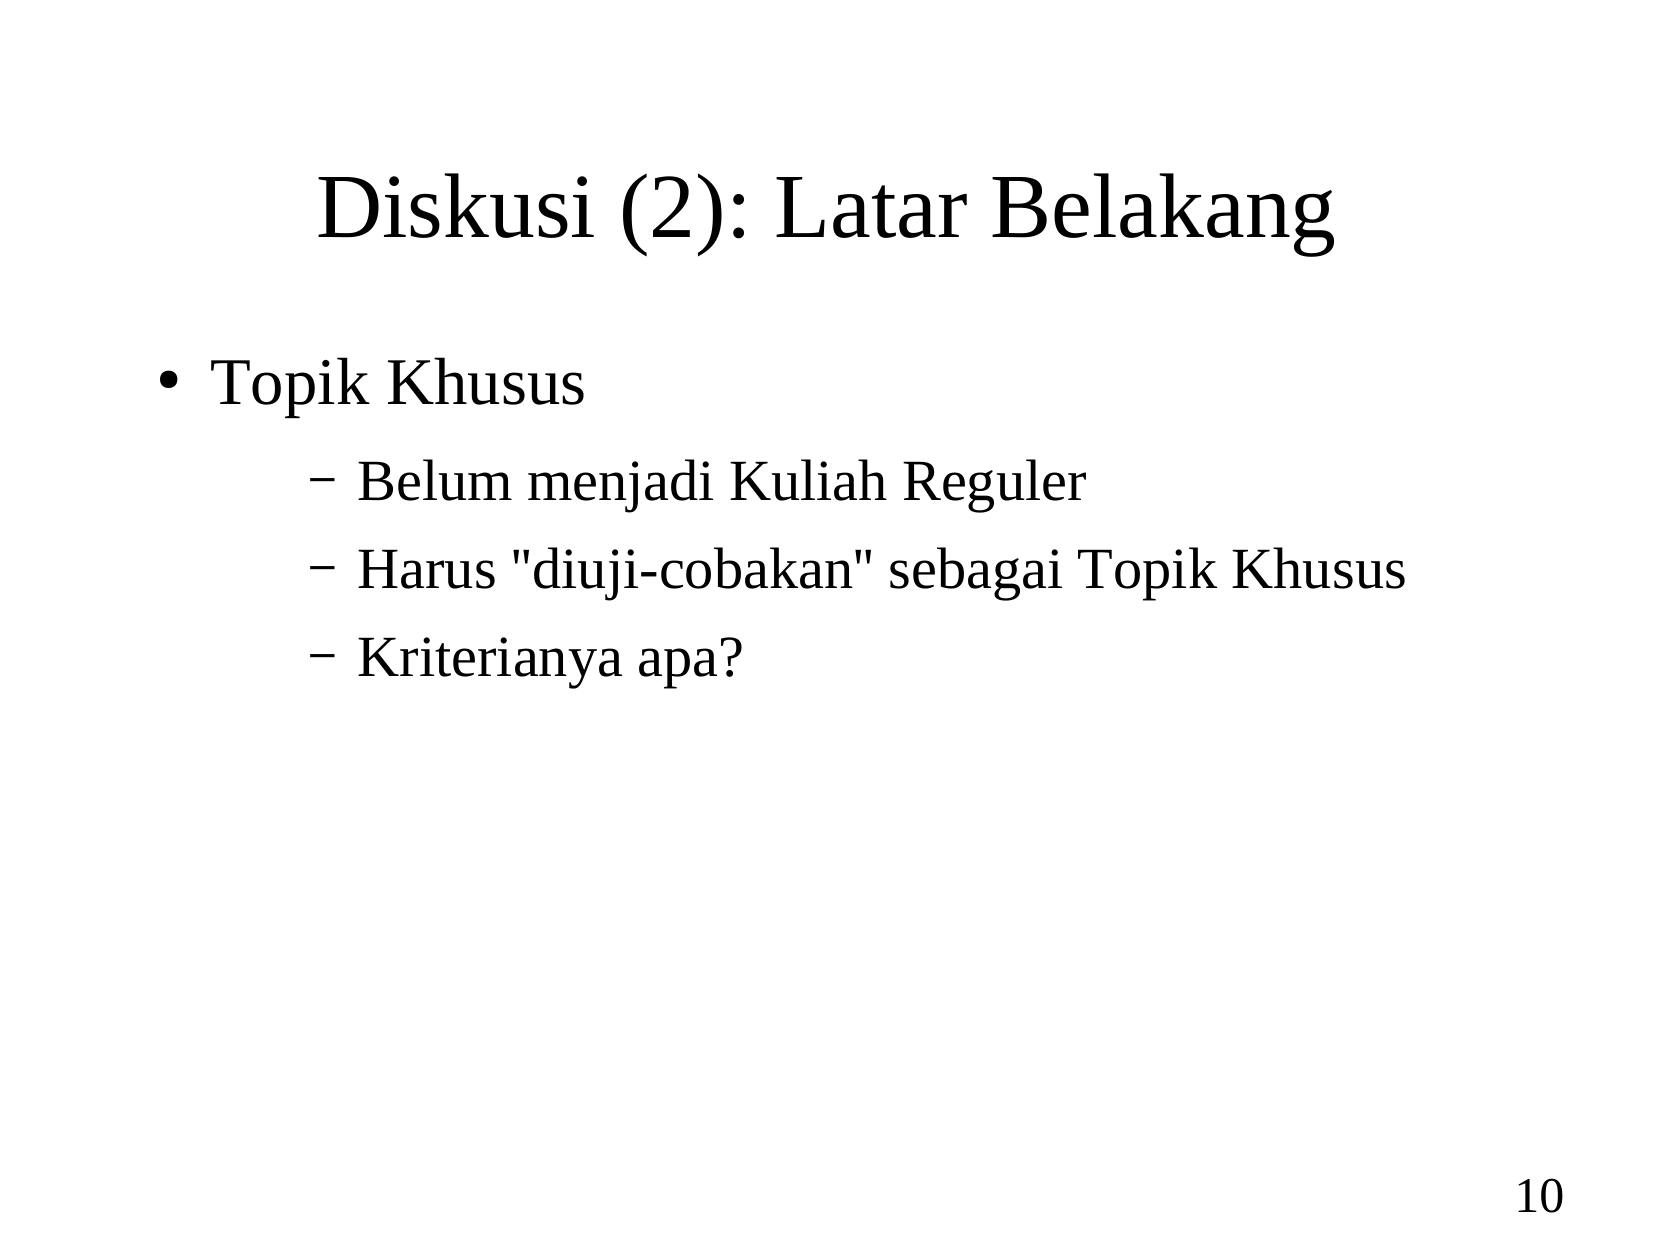

# Diskusi (2): Latar Belakang
Topik Khusus
Belum menjadi Kuliah Reguler
Harus ''diuji-cobakan'' sebagai Topik Khusus
Kriterianya apa?